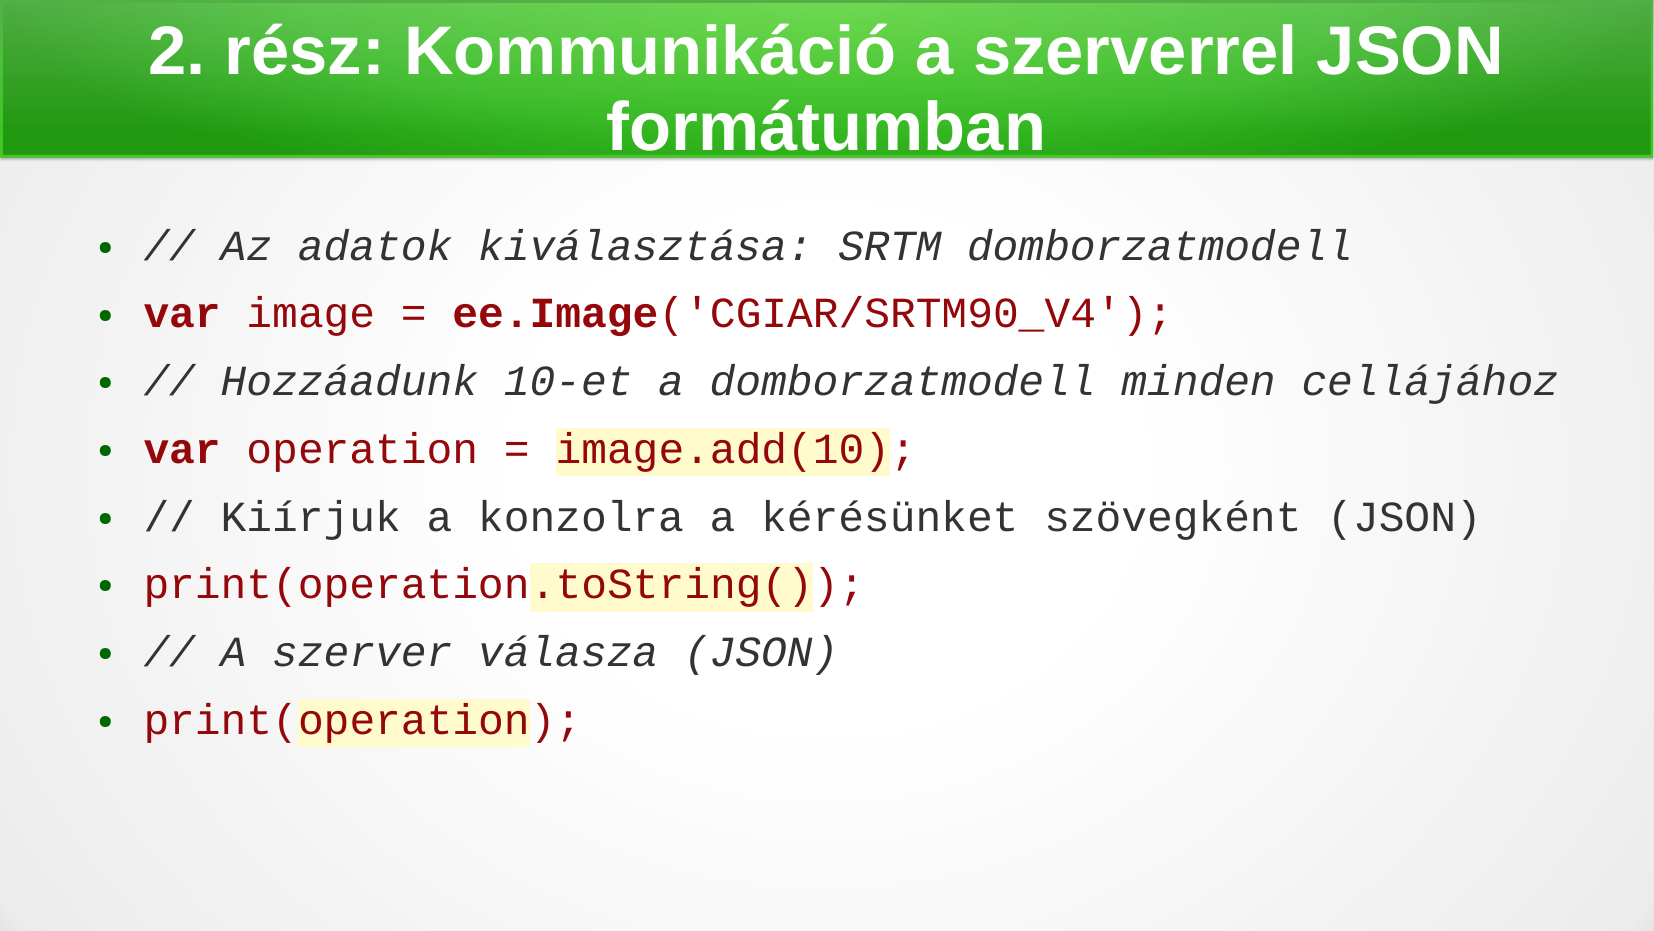

# 2. rész: Kommunikáció a szerverrel JSON formátumban
// Az adatok kiválasztása: SRTM domborzatmodell
var image = ee.Image('CGIAR/SRTM90_V4');
// Hozzáadunk 10-et a domborzatmodell minden cellájához
var operation = image.add(10);
// Kiírjuk a konzolra a kérésünket szövegként (JSON)
print(operation.toString());
// A szerver válasza (JSON)
print(operation);